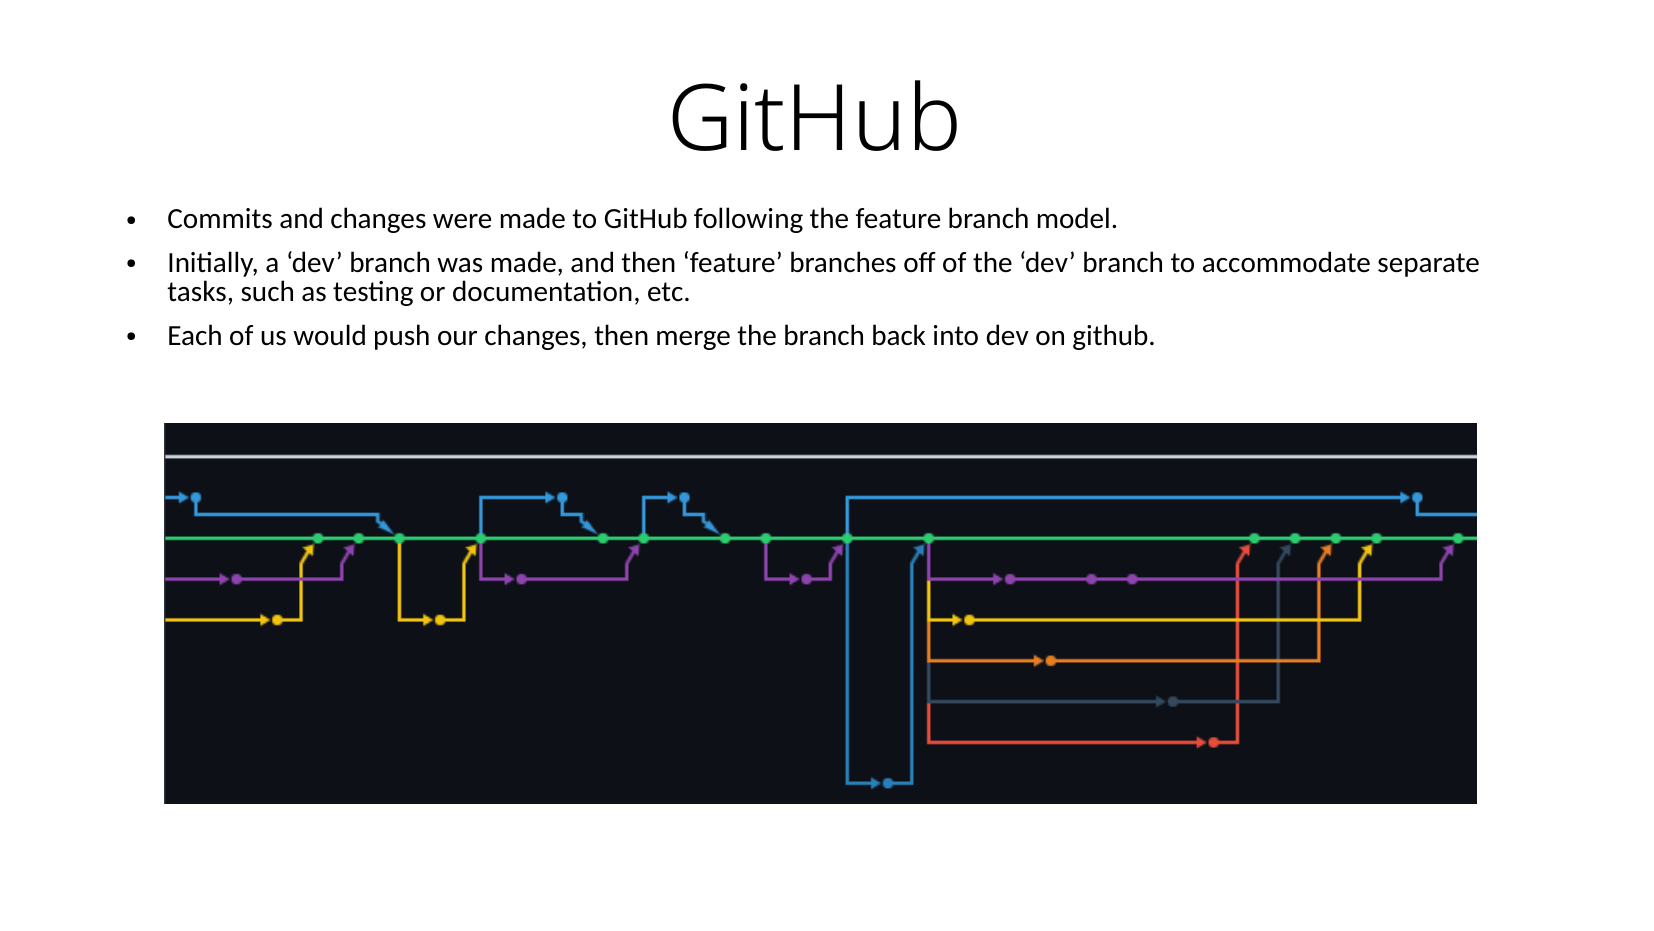

# GitHub
Commits and changes were made to GitHub following the feature branch model.
Initially, a ‘dev’ branch was made, and then ‘feature’ branches off of the ‘dev’ branch to accommodate separate tasks, such as testing or documentation, etc.
Each of us would push our changes, then merge the branch back into dev on github.